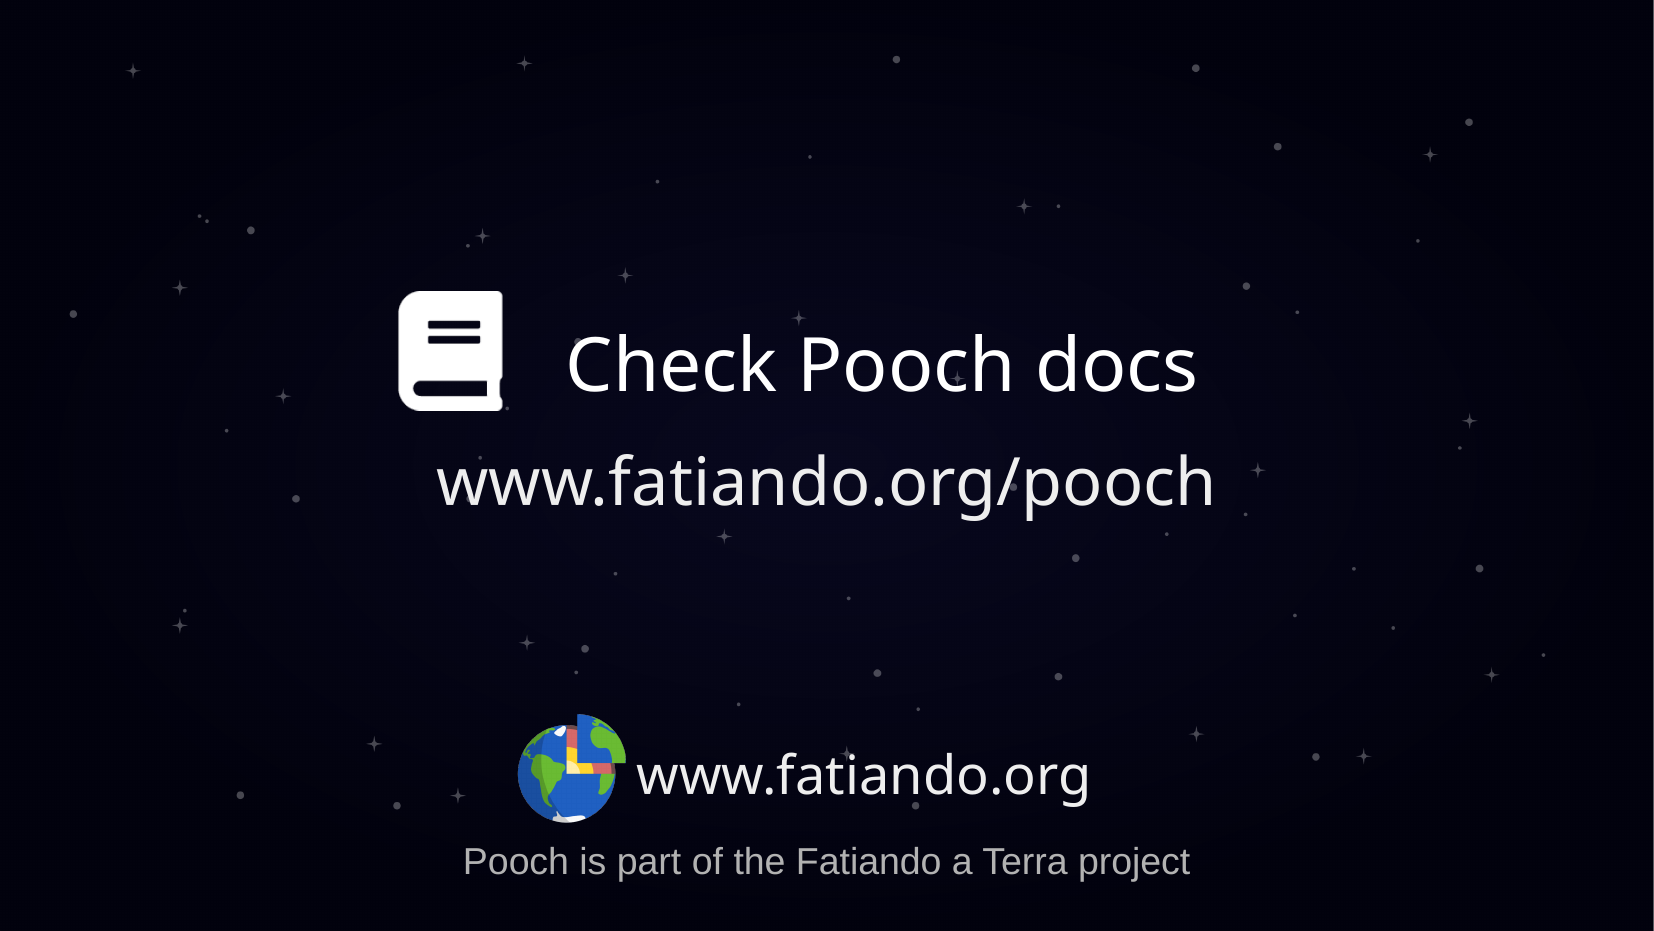

Check Pooch docs
www.fatiando.org/pooch
www.fatiando.org
Pooch is part of the Fatiando a Terra project